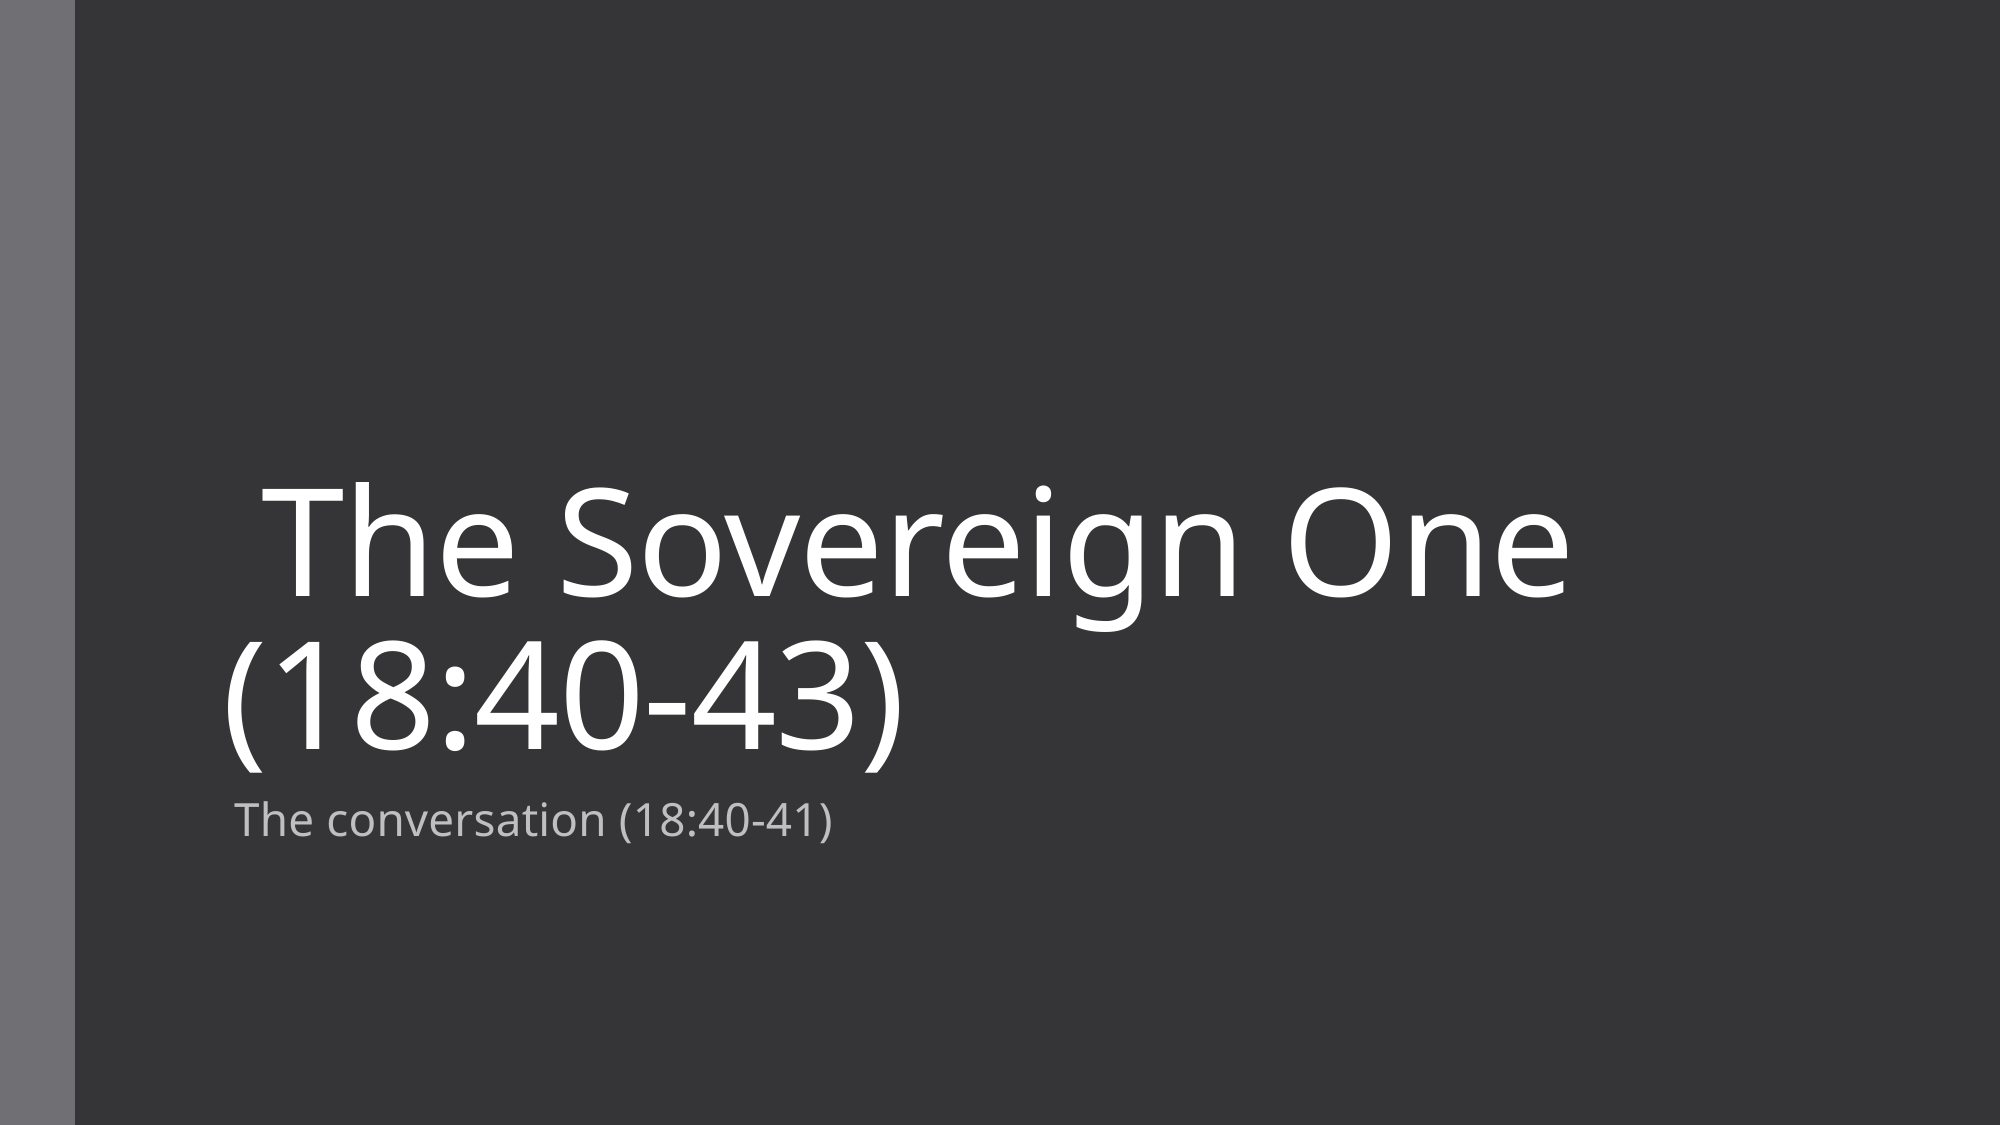

# The Sovereign One (18:40-43)
 The conversation (18:40-41)